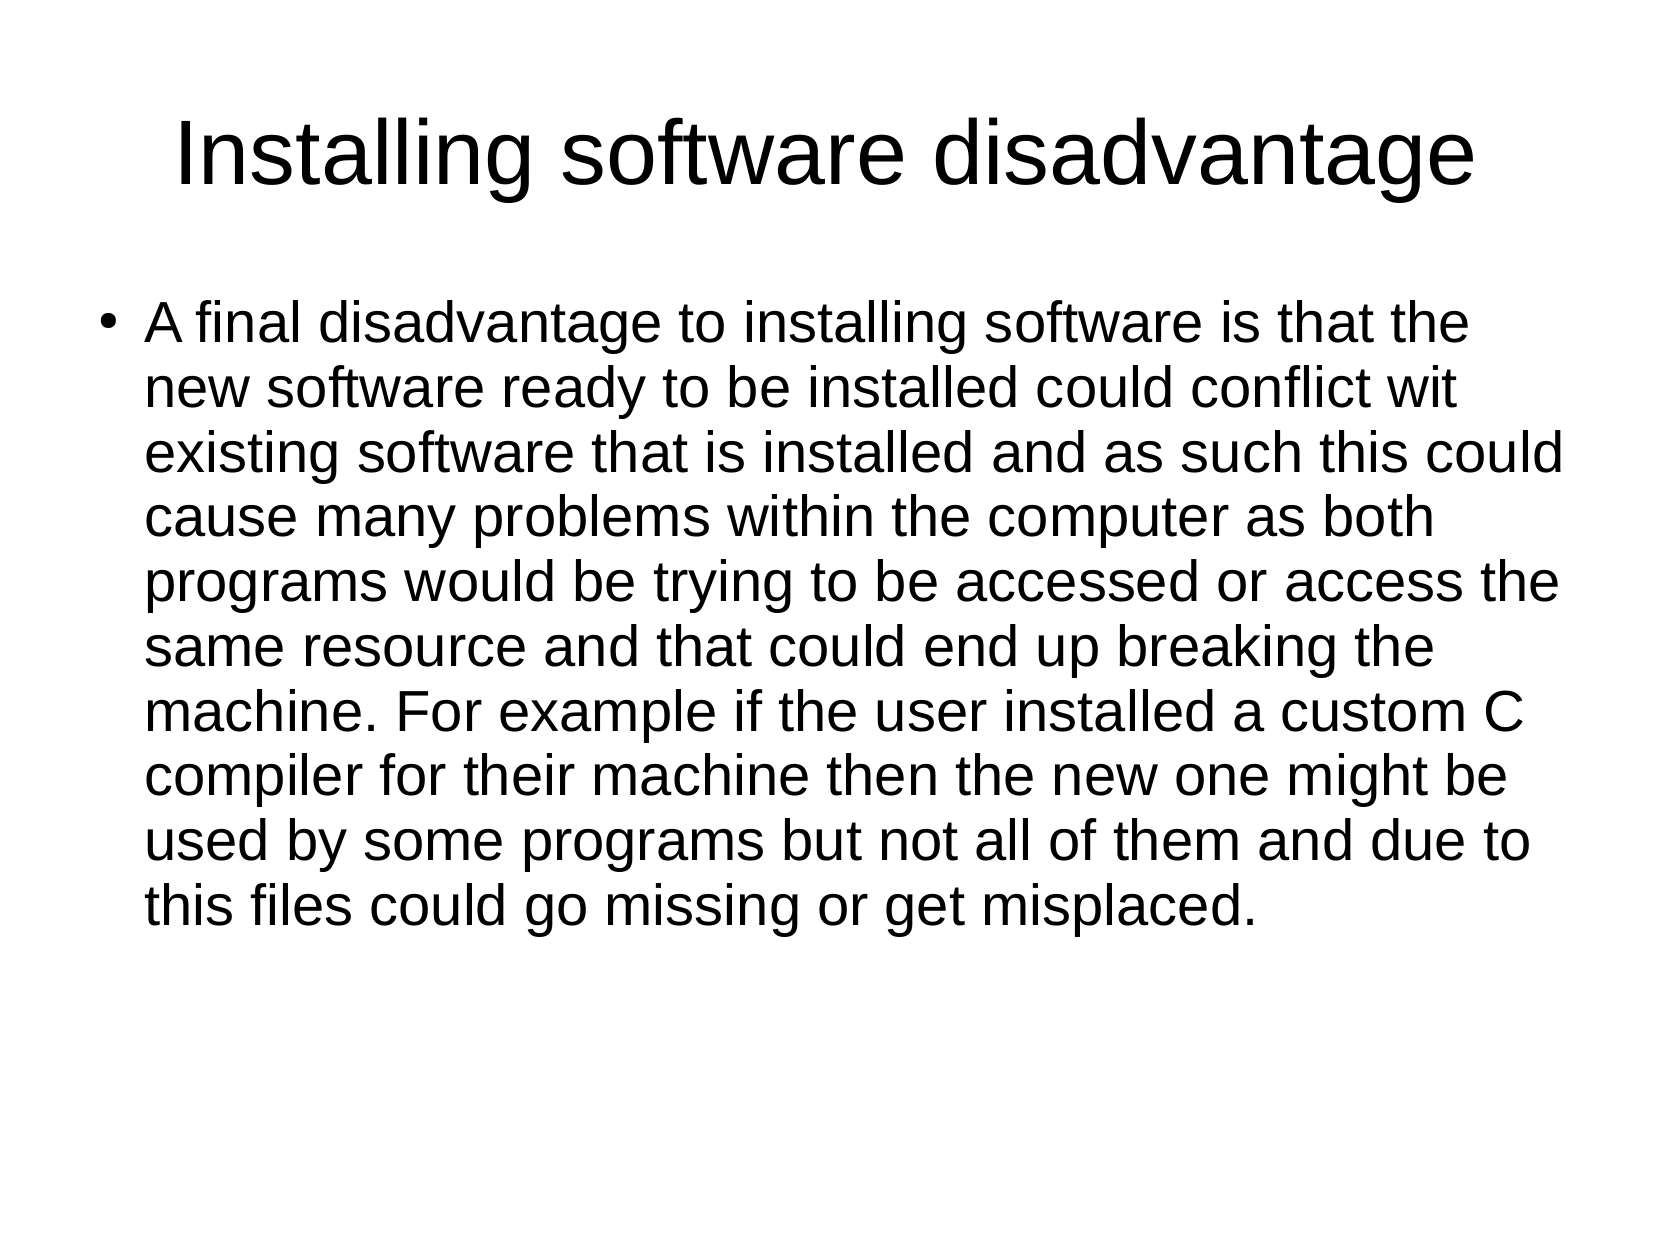

# Installing software disadvantage
A final disadvantage to installing software is that the new software ready to be installed could conflict wit existing software that is installed and as such this could cause many problems within the computer as both programs would be trying to be accessed or access the same resource and that could end up breaking the machine. For example if the user installed a custom C compiler for their machine then the new one might be used by some programs but not all of them and due to this files could go missing or get misplaced.